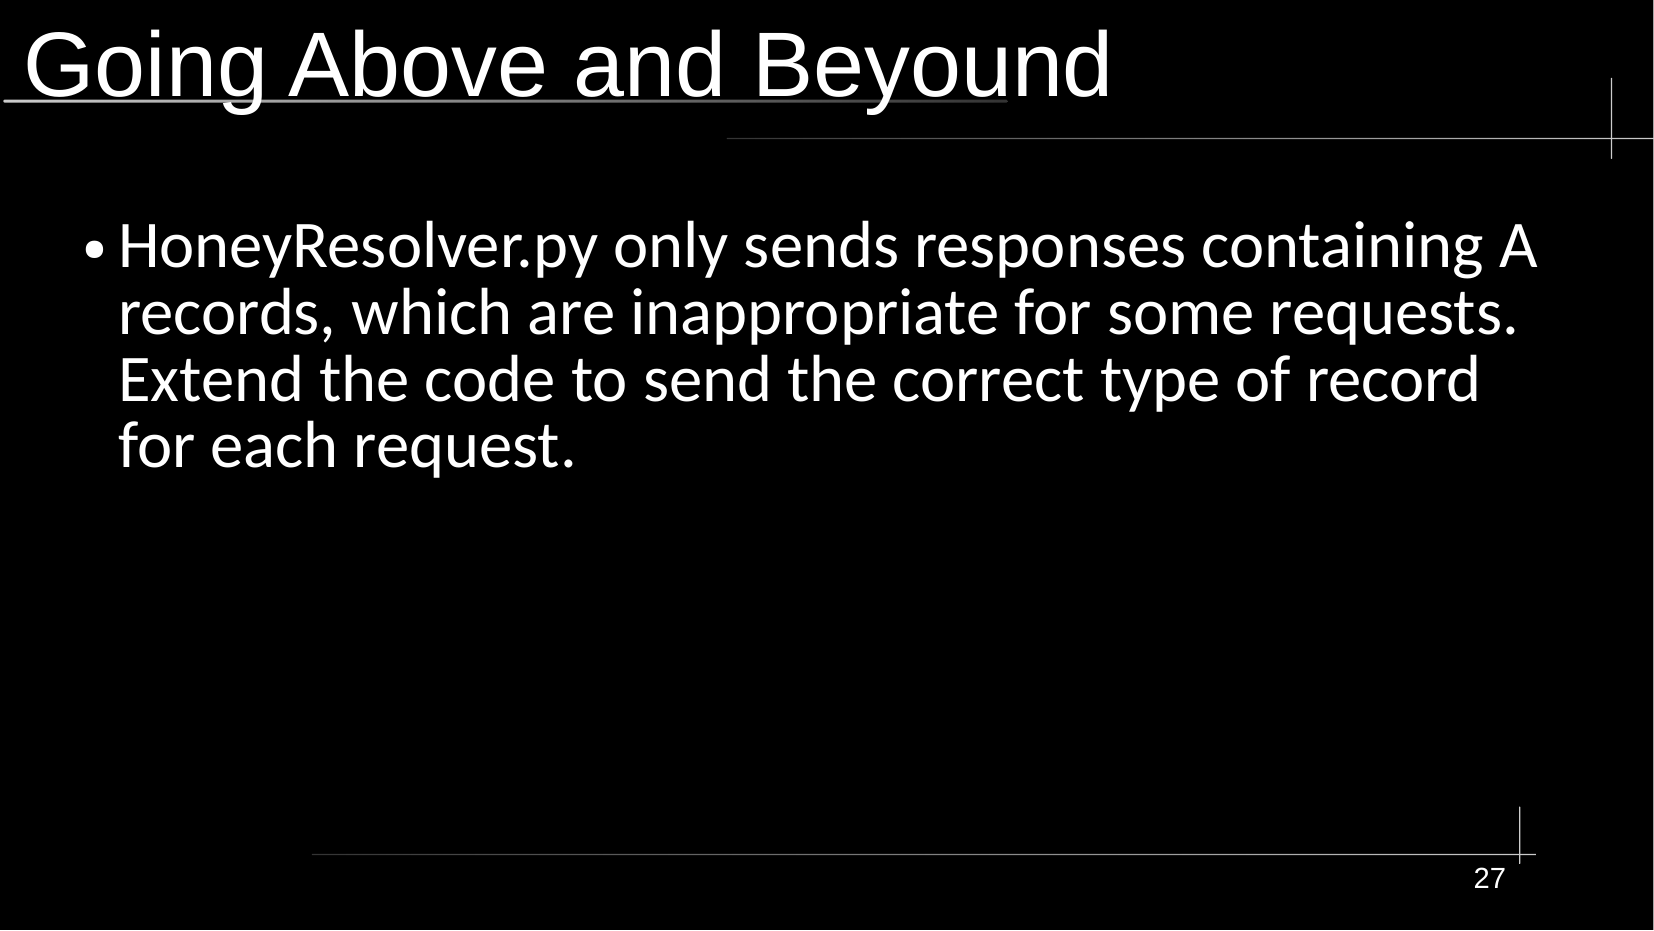

# Going Above and Beyound
HoneyResolver.py only sends responses containing A records, which are inappropriate for some requests. Extend the code to send the correct type of record for each request.
27